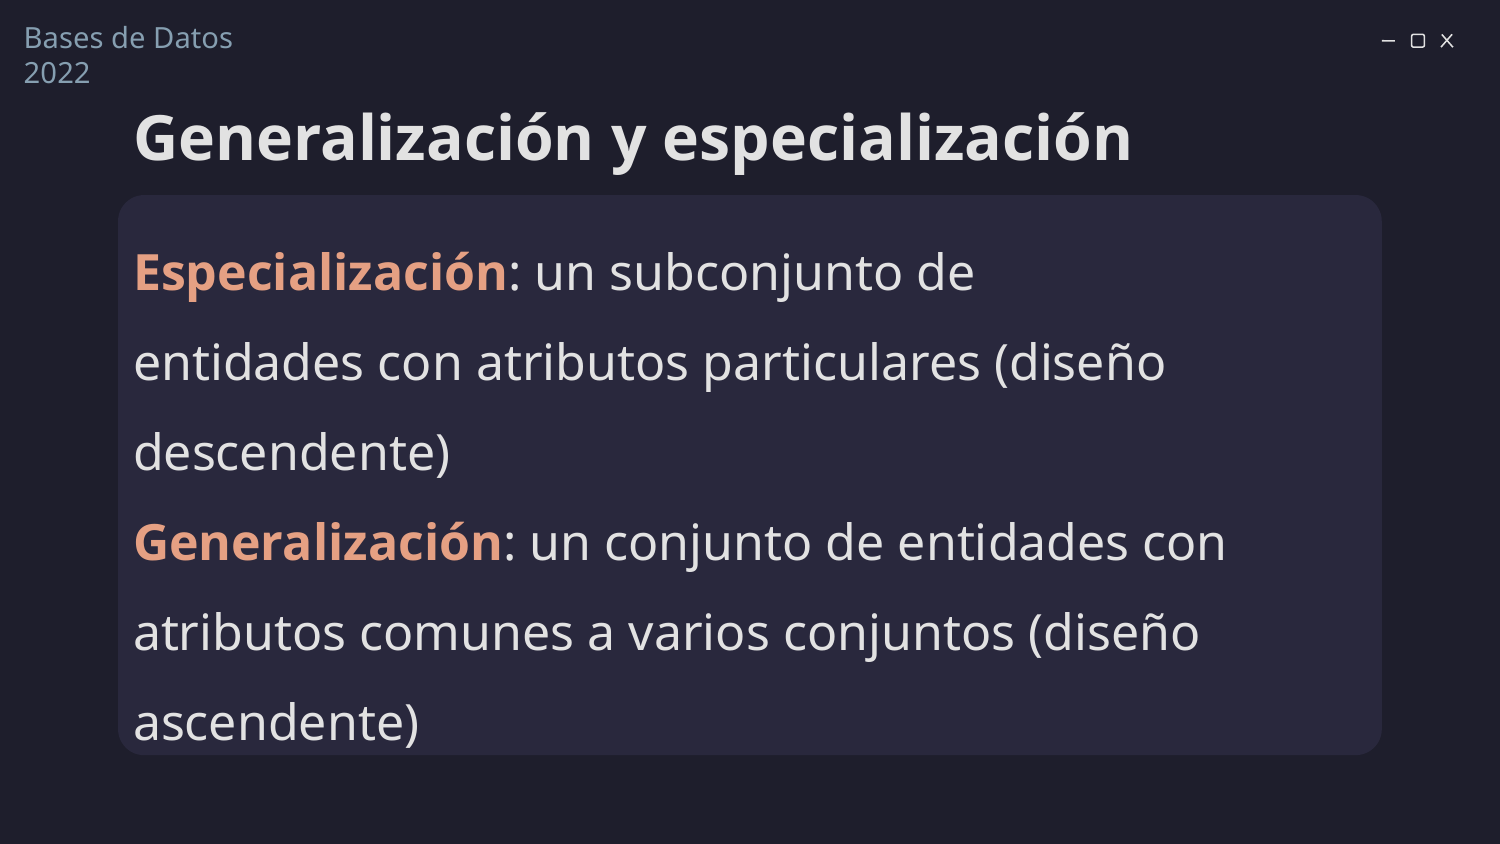

# Generalización y especialización
Especialización: un subconjunto de
entidades con atributos particulares (diseño descendente)
Generalización: un conjunto de entidades con atributos comunes a varios conjuntos (diseño ascendente)